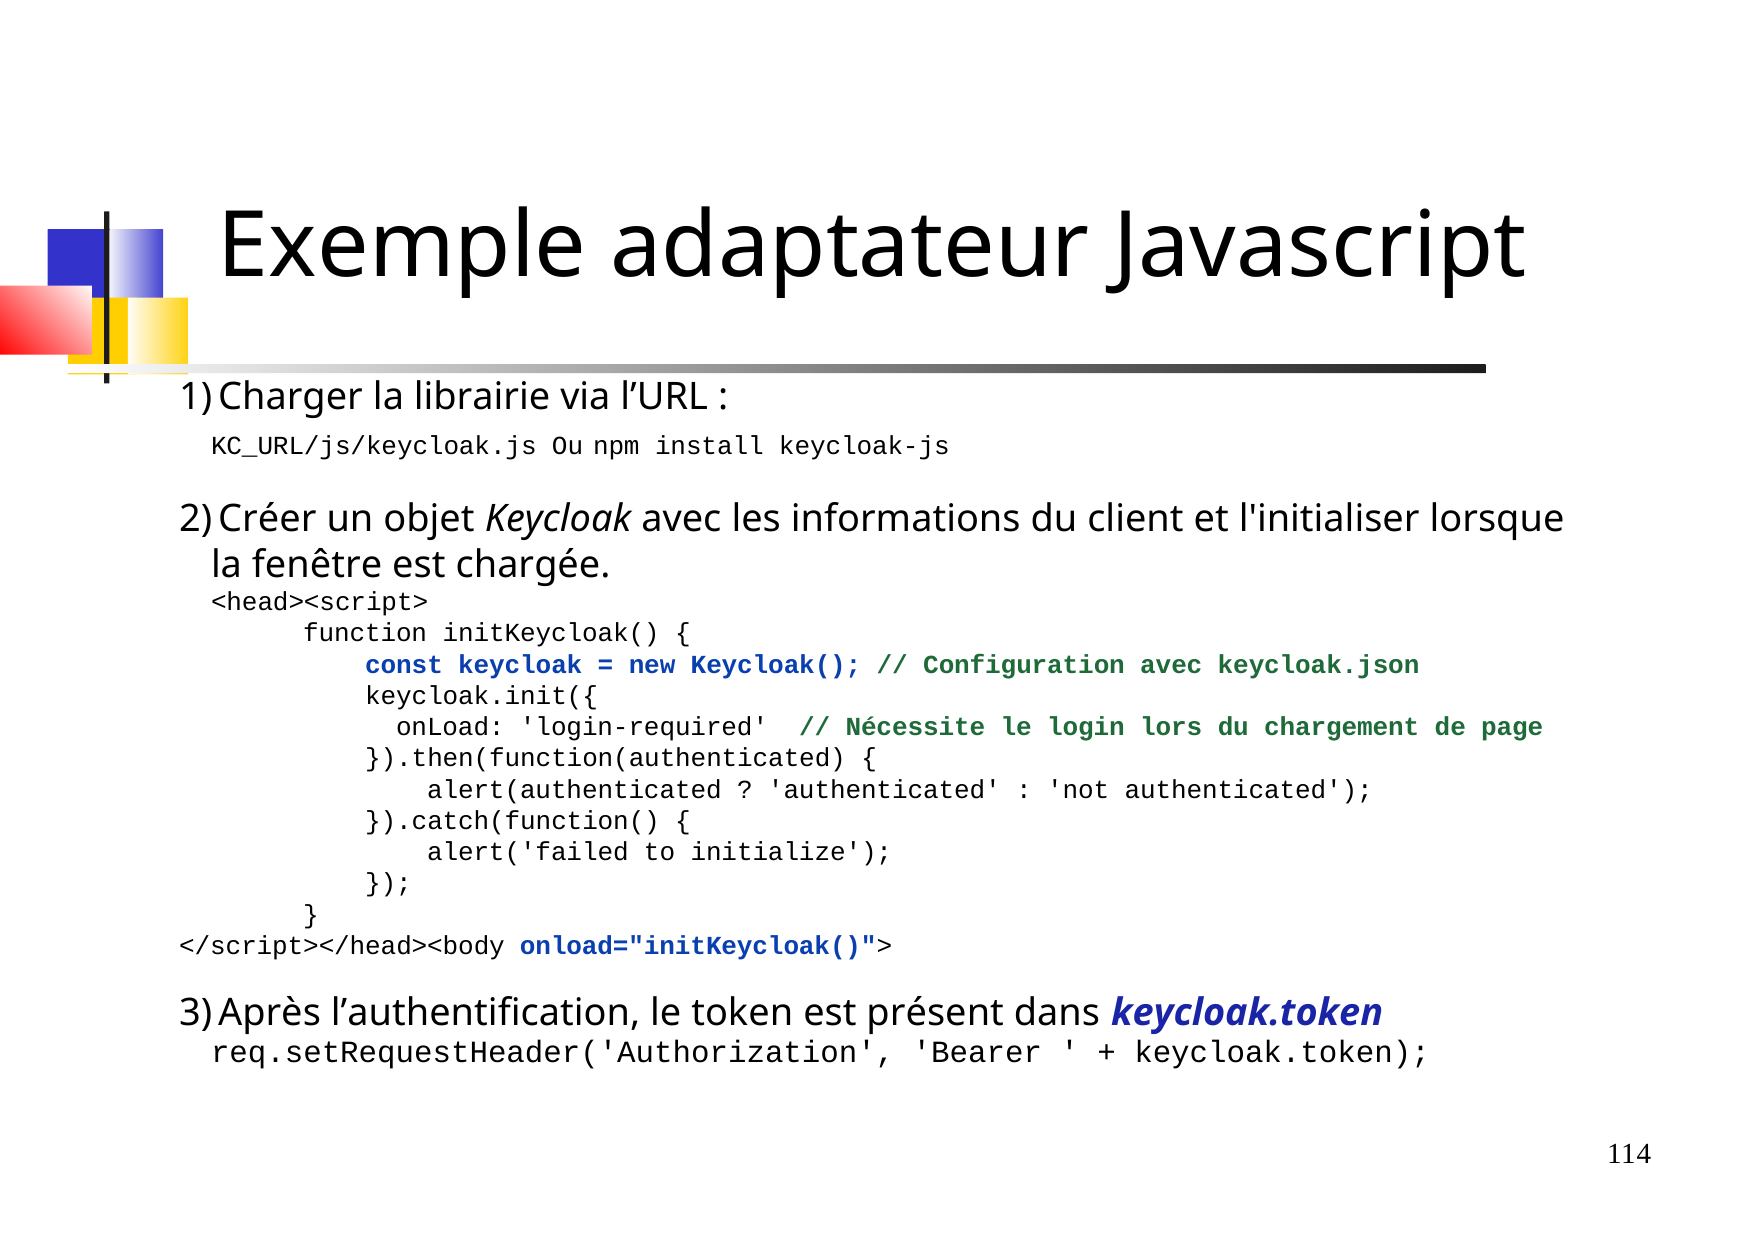

# Exemple adaptateur Javascript
 Charger la librairie via l’URL :
KC_URL/js/keycloak.js Ou npm install keycloak-js
 Créer un objet Keycloak avec les informations du client et l'initialiser lorsque la fenêtre est chargée.
<head><script>
 function initKeycloak() {
 const keycloak = new Keycloak(); // Configuration avec keycloak.json
 keycloak.init({
 onLoad: 'login-required' // Nécessite le login lors du chargement de page
 }).then(function(authenticated) {
 alert(authenticated ? 'authenticated' : 'not authenticated');
 }).catch(function() {
 alert('failed to initialize');
 });
 }
</script></head><body onload="initKeycloak()">
 Après l’authentification, le token est présent dans keycloak.token
req.setRequestHeader('Authorization', 'Bearer ' + keycloak.token);